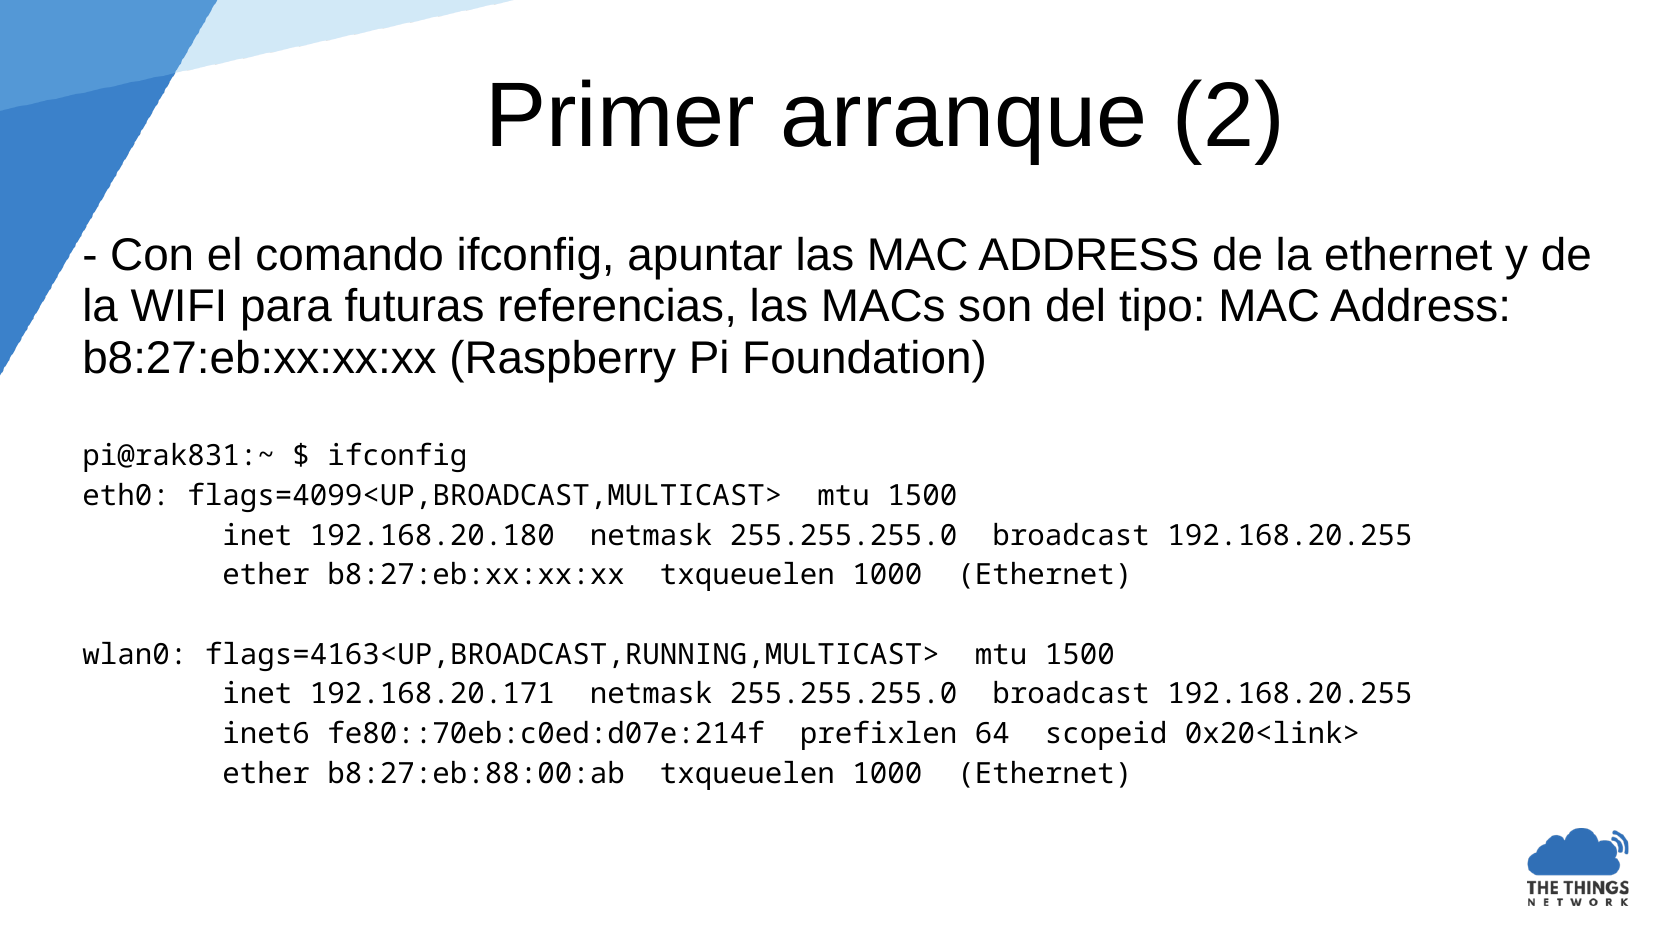

# Primer arranque (2)
- Con el comando ifconfig, apuntar las MAC ADDRESS de la ethernet y de la WIFI para futuras referencias, las MACs son del tipo: MAC Address: b8:27:eb:xx:xx:xx (Raspberry Pi Foundation)
pi@rak831:~ $ ifconfig
eth0: flags=4099<UP,BROADCAST,MULTICAST> mtu 1500
 inet 192.168.20.180 netmask 255.255.255.0 broadcast 192.168.20.255
 ether b8:27:eb:xx:xx:xx txqueuelen 1000 (Ethernet)
wlan0: flags=4163<UP,BROADCAST,RUNNING,MULTICAST> mtu 1500
 inet 192.168.20.171 netmask 255.255.255.0 broadcast 192.168.20.255
 inet6 fe80::70eb:c0ed:d07e:214f prefixlen 64 scopeid 0x20<link>
 ether b8:27:eb:88:00:ab txqueuelen 1000 (Ethernet)